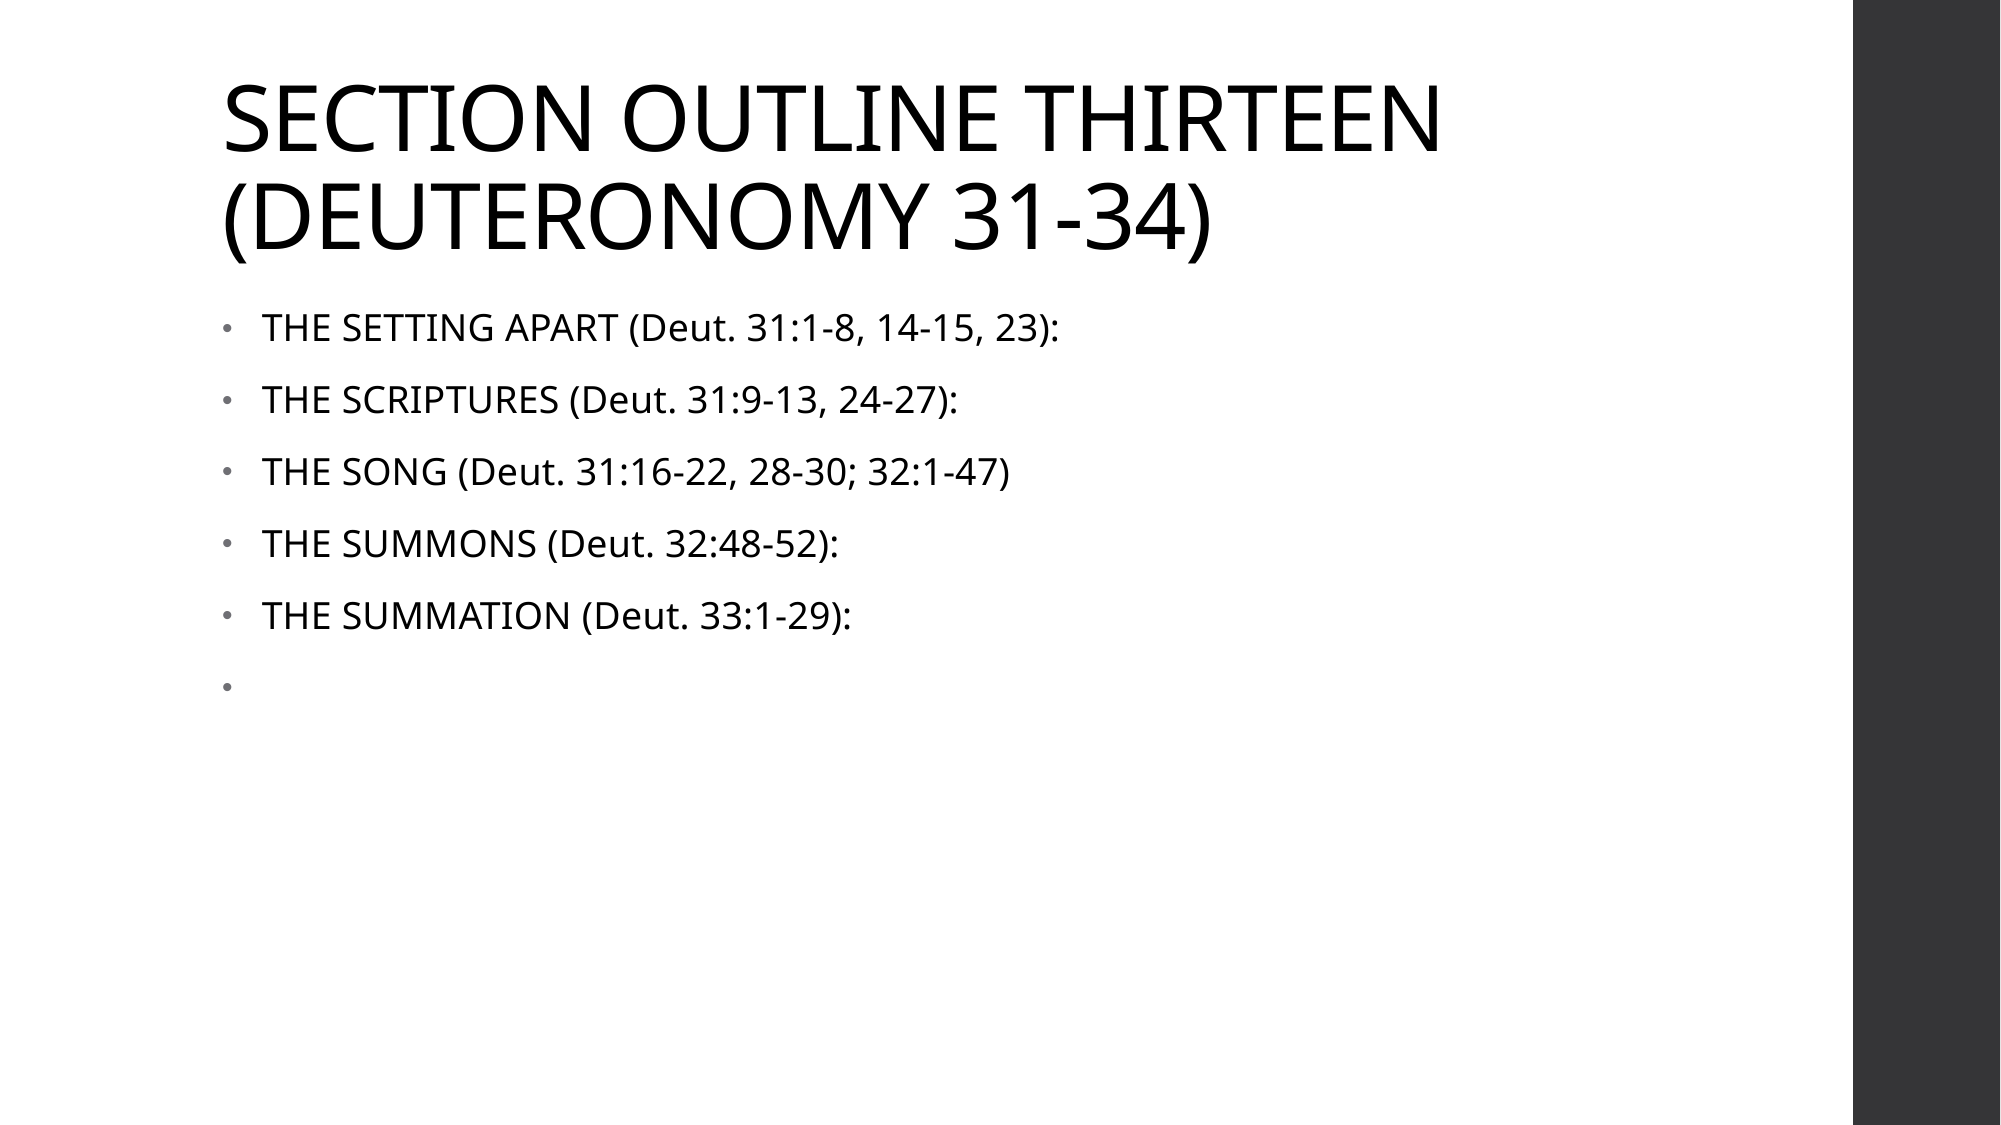

# SECTION OUTLINE THIRTEEN (DEUTERONOMY 31-34)
 THE SETTING APART (Deut. 31:1-8, 14-15, 23):
 THE SCRIPTURES (Deut. 31:9-13, 24-27):
 THE SONG (Deut. 31:16-22, 28-30; 32:1-47)
 THE SUMMONS (Deut. 32:48-52):
 THE SUMMATION (Deut. 33:1-29):